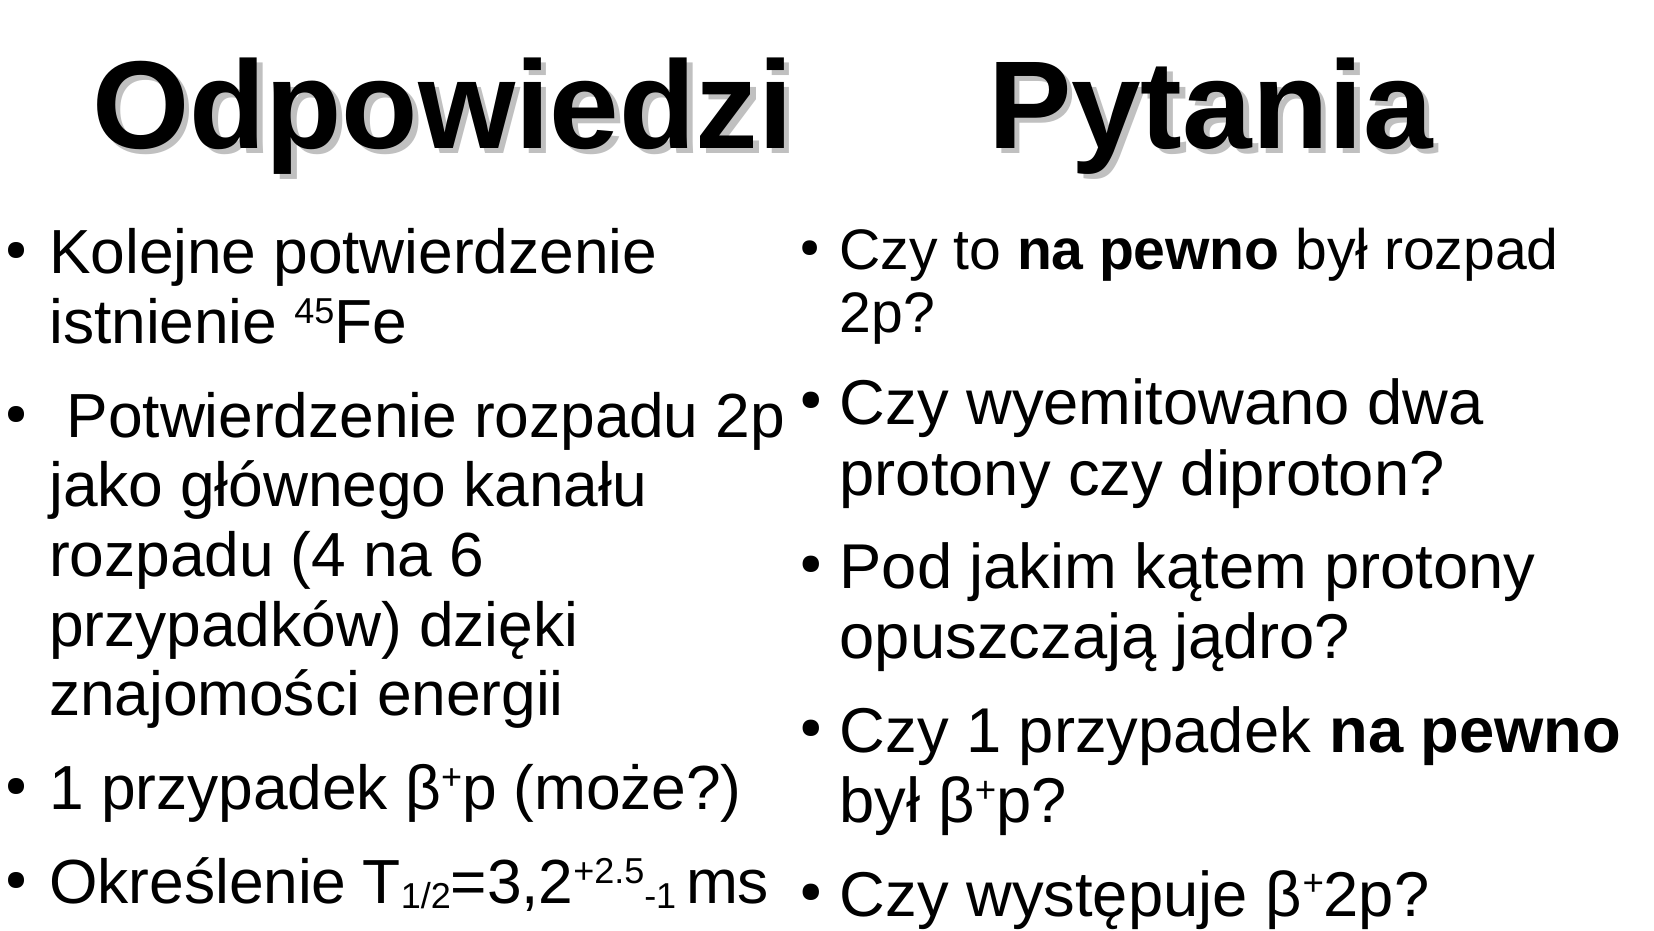

# Odpowiedzi
Pytania
Kolejne potwierdzenie istnienie 45Fe
 Potwierdzenie rozpadu 2p jako głównego kanału rozpadu (4 na 6 przypadków) dzięki znajomości energii
1 przypadek β+p (może?)
Określenie T1/2=3,2+2.5-1 ms
Czy to na pewno był rozpad 2p?
Czy wyemitowano dwa protony czy diproton?
Pod jakim kątem protony opuszczają jądro?
Czy 1 przypadek na pewno był β+p?
Czy występuje β+2p?